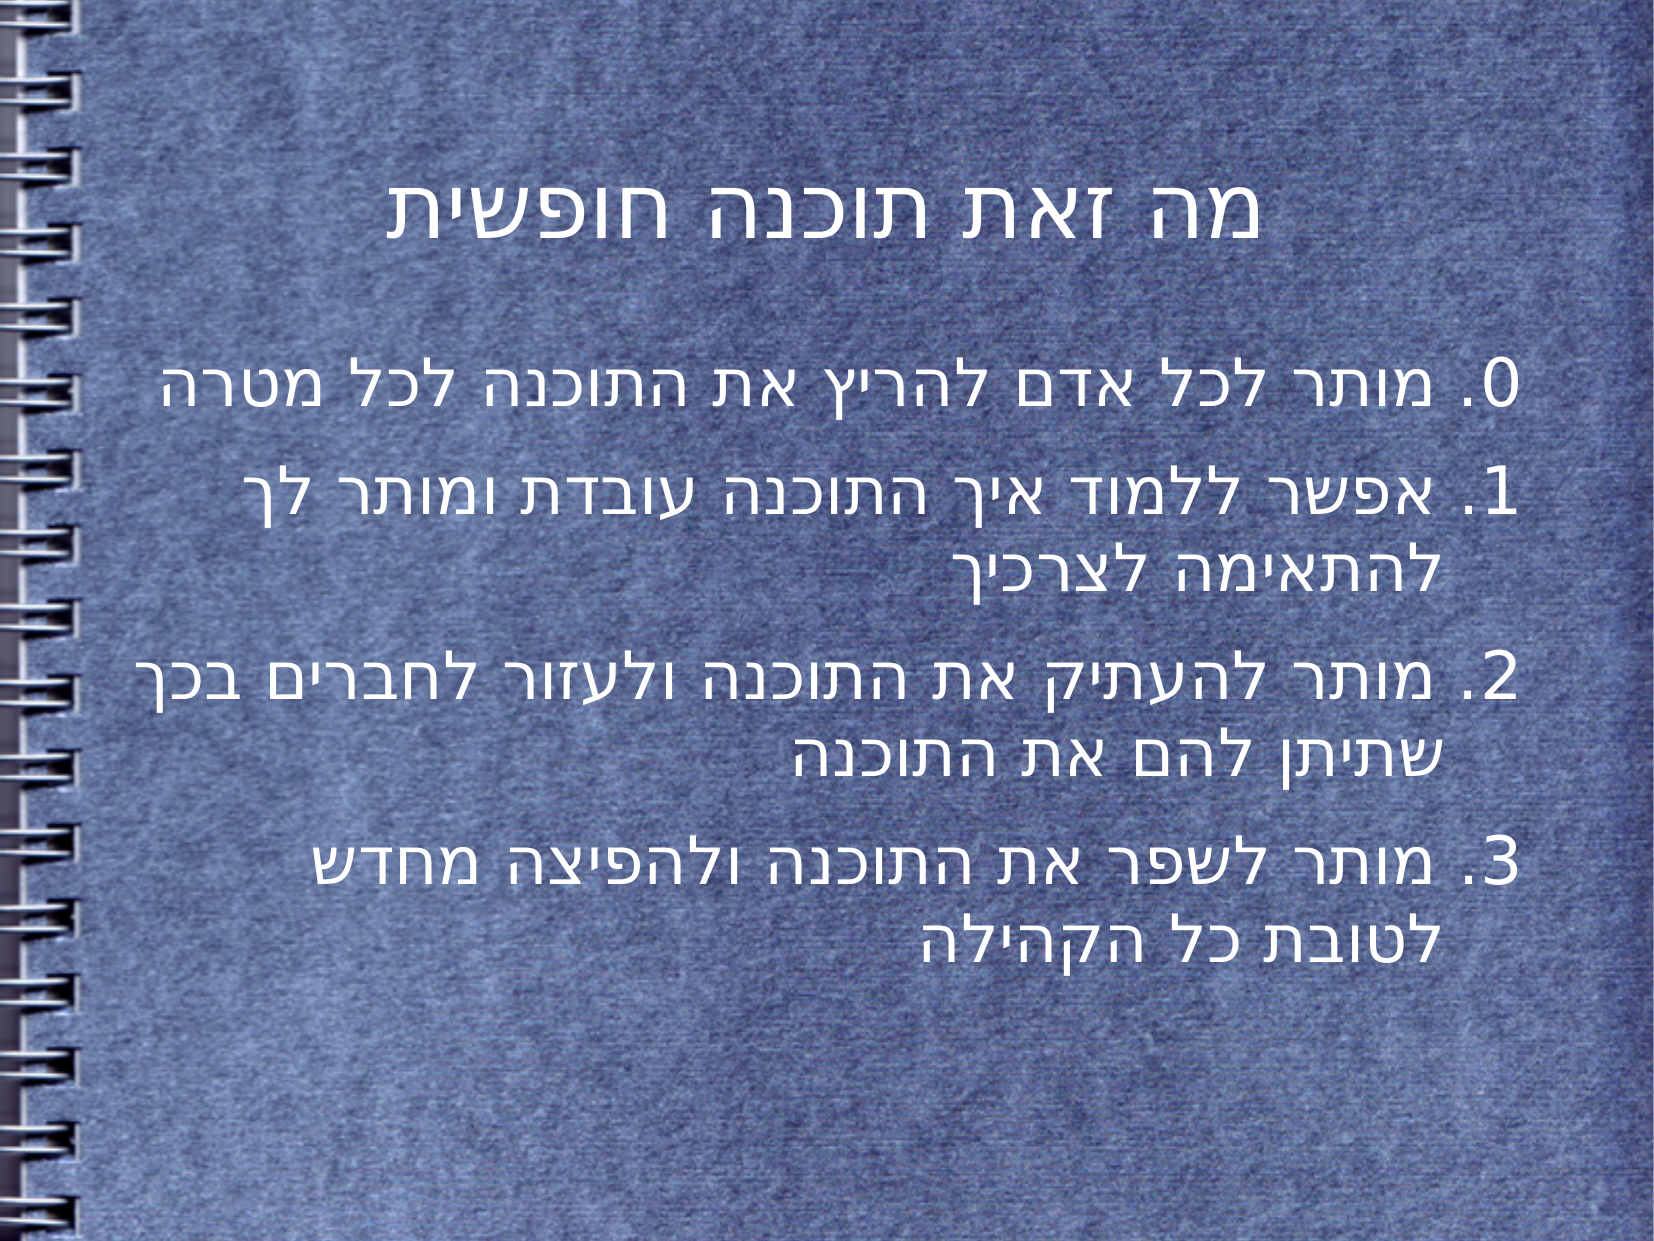

# מה זאת תוכנה חופשית
0. מותר לכל אדם להריץ את התוכנה לכל מטרה
1. אפשר ללמוד איך התוכנה עובדת ומותר לך להתאימה לצרכיך
2. מותר להעתיק את התוכנה ולעזור לחברים בכך שתיתן להם את התוכנה
3. מותר לשפר את התוכנה ולהפיצה מחדש לטובת כל הקהילה